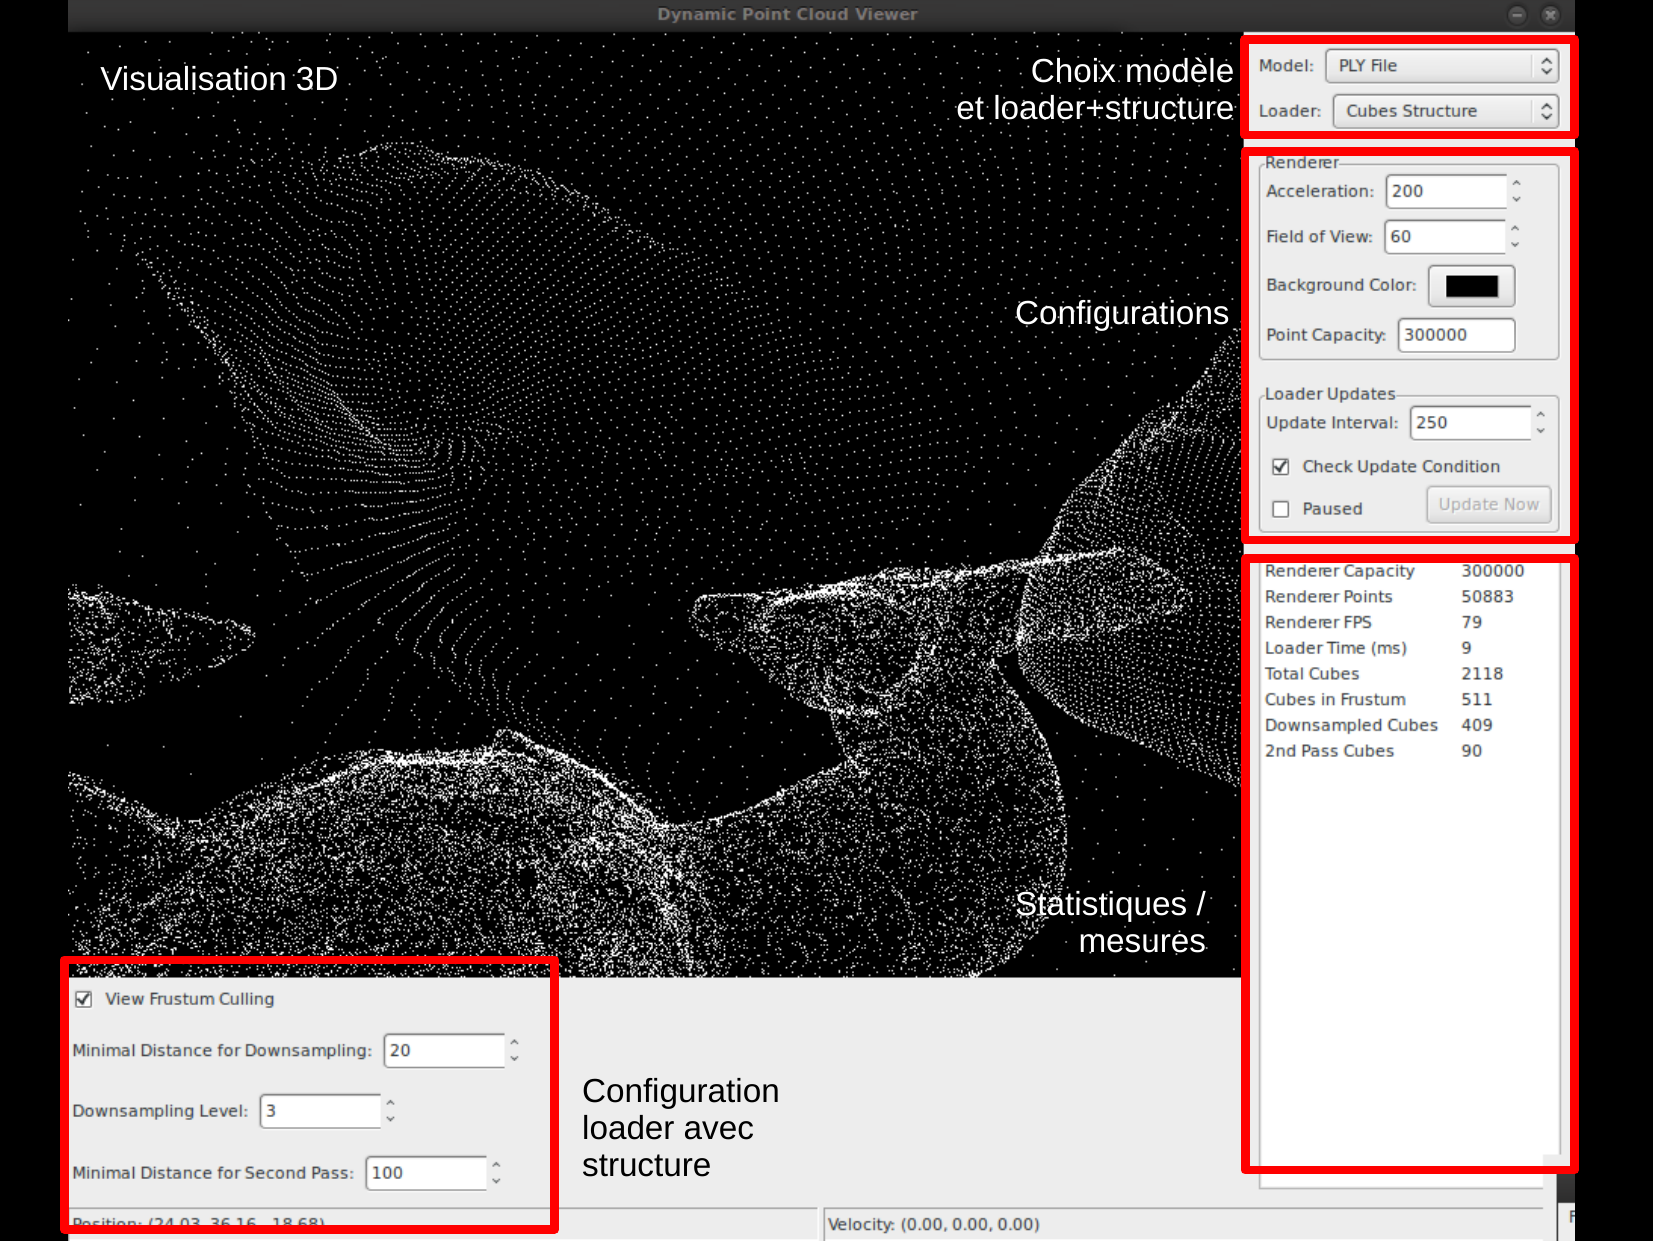

Choix modèle
et loader+structure
Visualisation 3D
Configurations
Statistiques /
mesures
Configuration
loader avec
structure